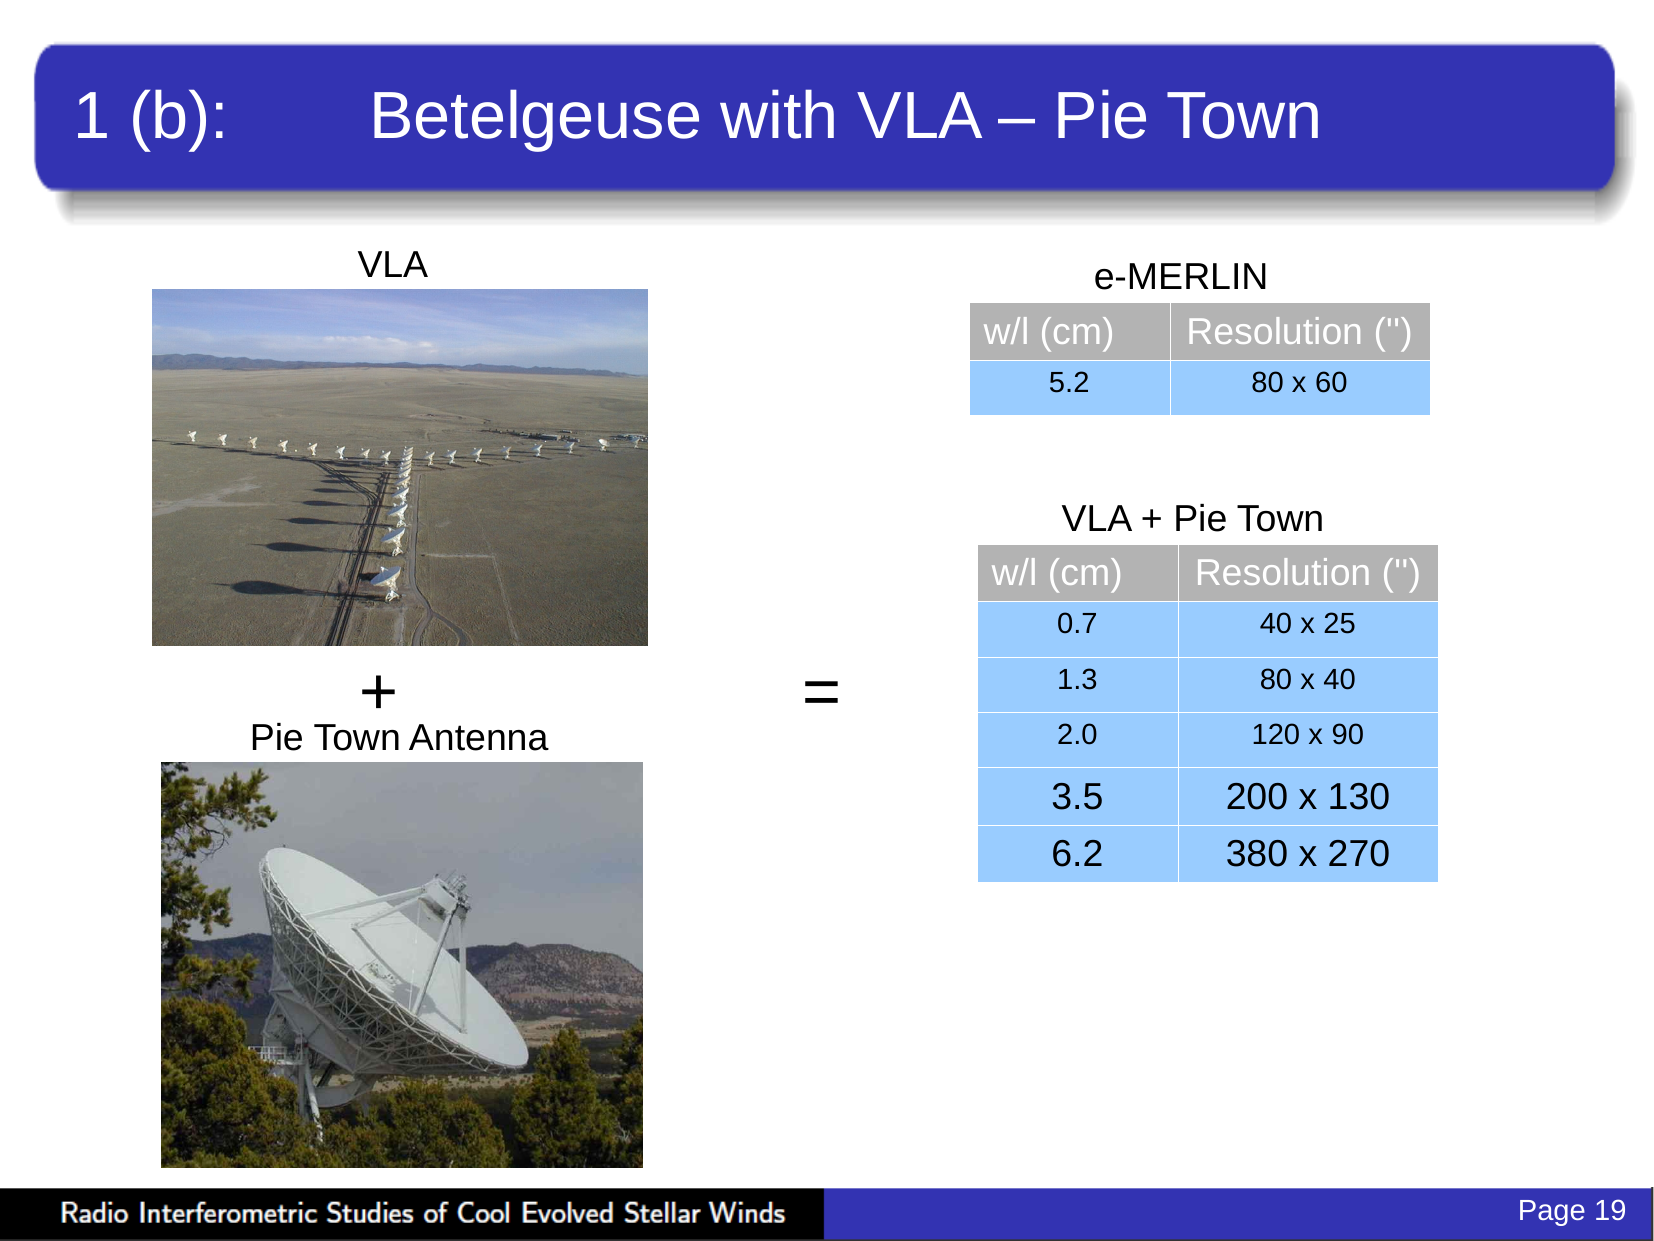

1 (b): 	Betelgeuse with VLA – Pie Town
VLA
e-MERLIN
| w/l (cm) | Resolution ('') |
| --- | --- |
| 5.2 | 80 x 60 |
VLA + Pie Town
| w/l (cm) | Resolution ('') |
| --- | --- |
| 0.7 | 40 x 25 |
| 1.3 | 80 x 40 |
| 2.0 | 120 x 90 |
| 3.5 | 200 x 130 |
| 6.2 | 380 x 270 |
+						=
Pie Town Antenna
Page 19